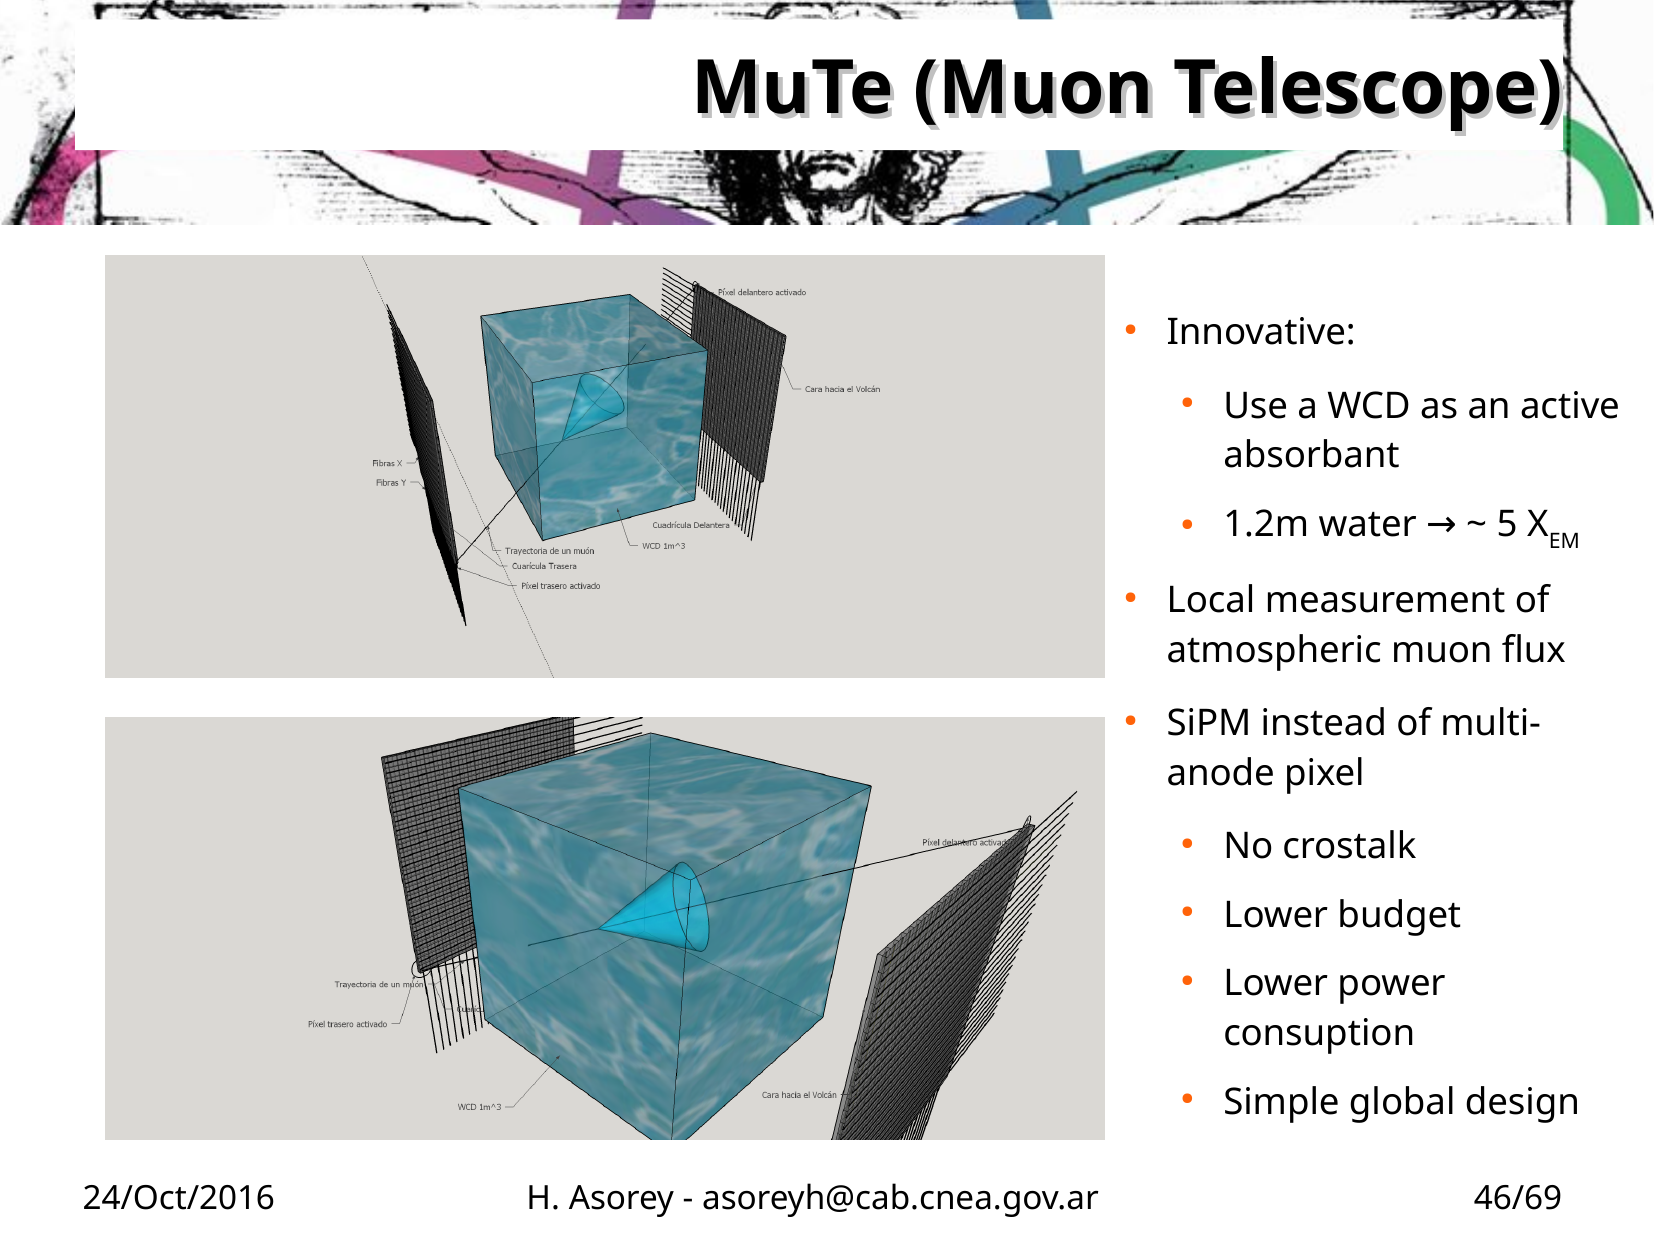

# MuTe (Muon Telescope)
Innovative:
Use a WCD as an active absorbant
1.2m water → ~ 5 XEM
Local measurement of atmospheric muon flux
SiPM instead of multi-anode pixel
No crostalk
Lower budget
Lower power consuption
Simple global design
24/Oct/2016
H. Asorey - asoreyh@cab.cnea.gov.ar
46